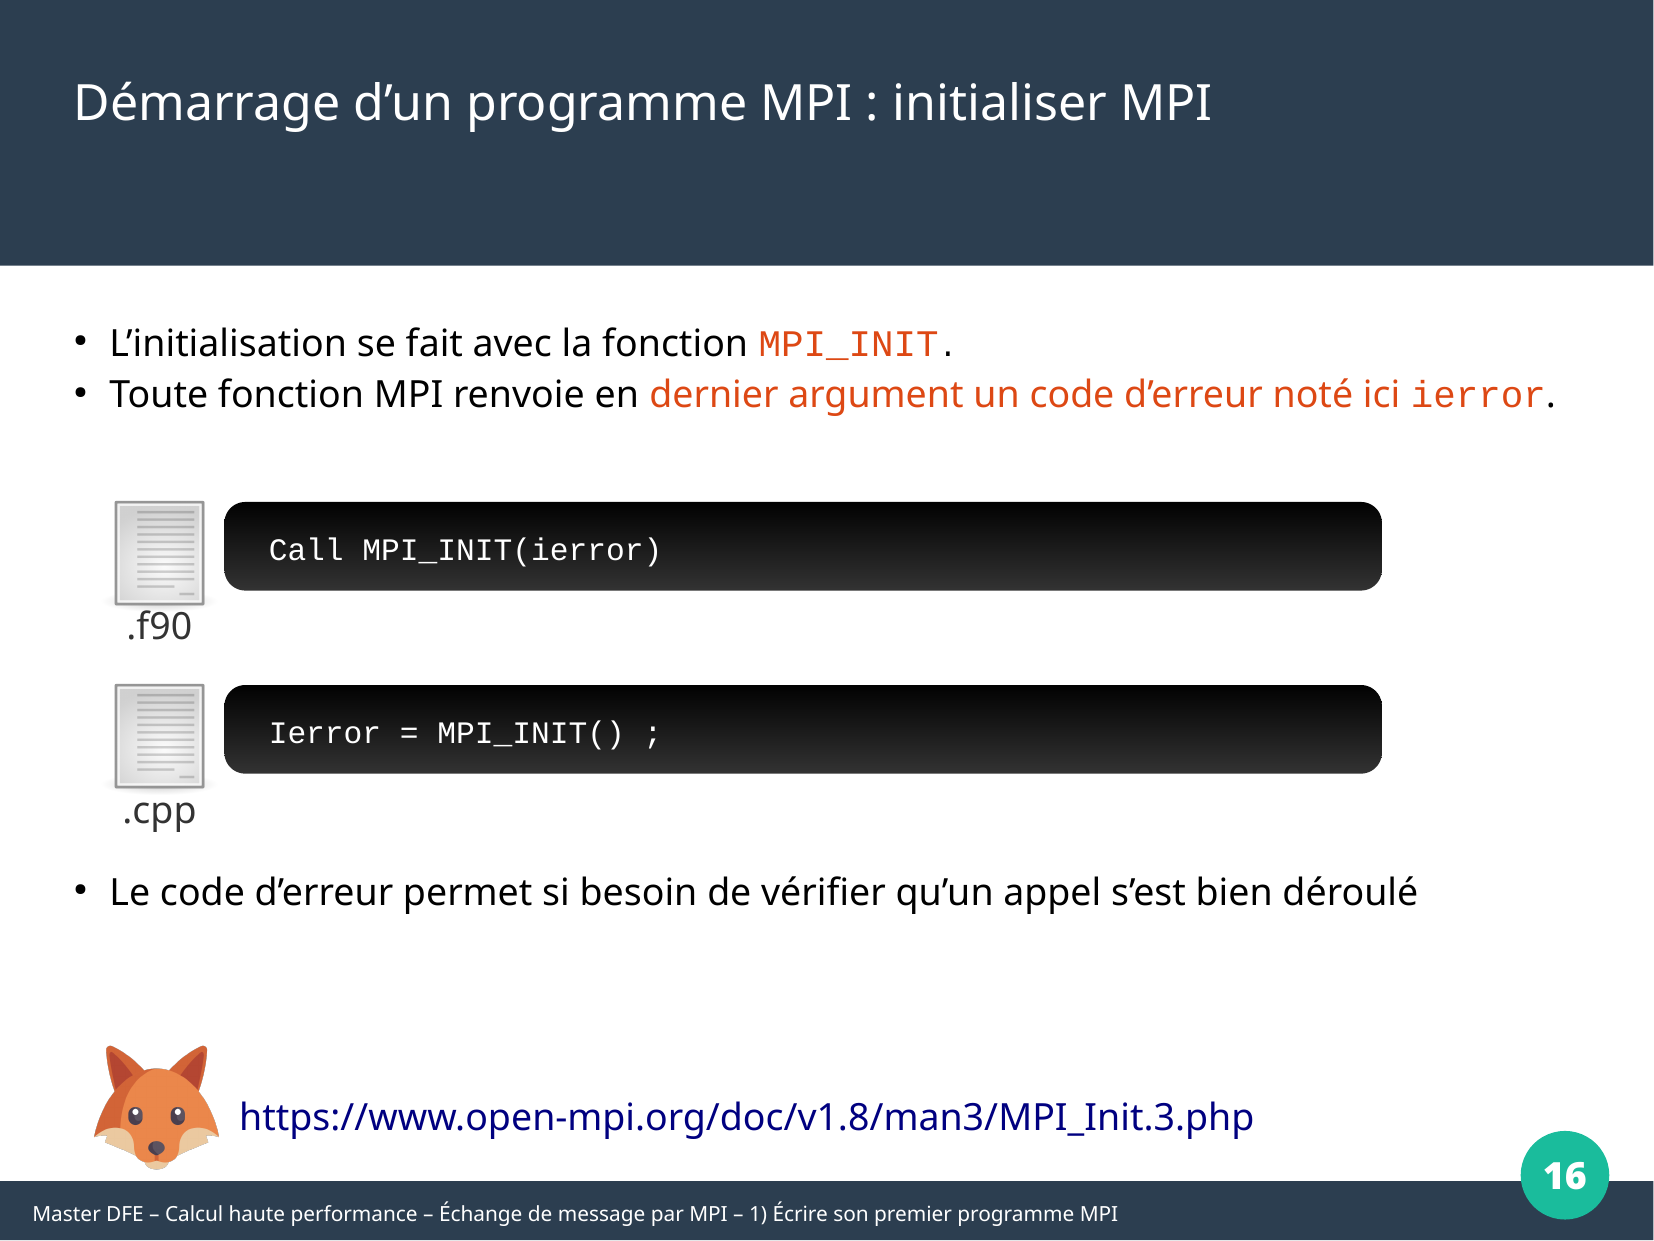

Démarrage d’un programme MPI : initialiser MPI
L’initialisation se fait avec la fonction MPI_INIT.
Toute fonction MPI renvoie en dernier argument un code d’erreur noté ici ierror.
Call MPI_INIT(ierror)
.f90
Ierror = MPI_INIT() ;
.cpp
Le code d’erreur permet si besoin de vérifier qu’un appel s’est bien déroulé
https://www.open-mpi.org/doc/v1.8/man3/MPI_Init.3.php
16
Master DFE – Calcul haute performance – Échange de message par MPI – 1) Écrire son premier programme MPI